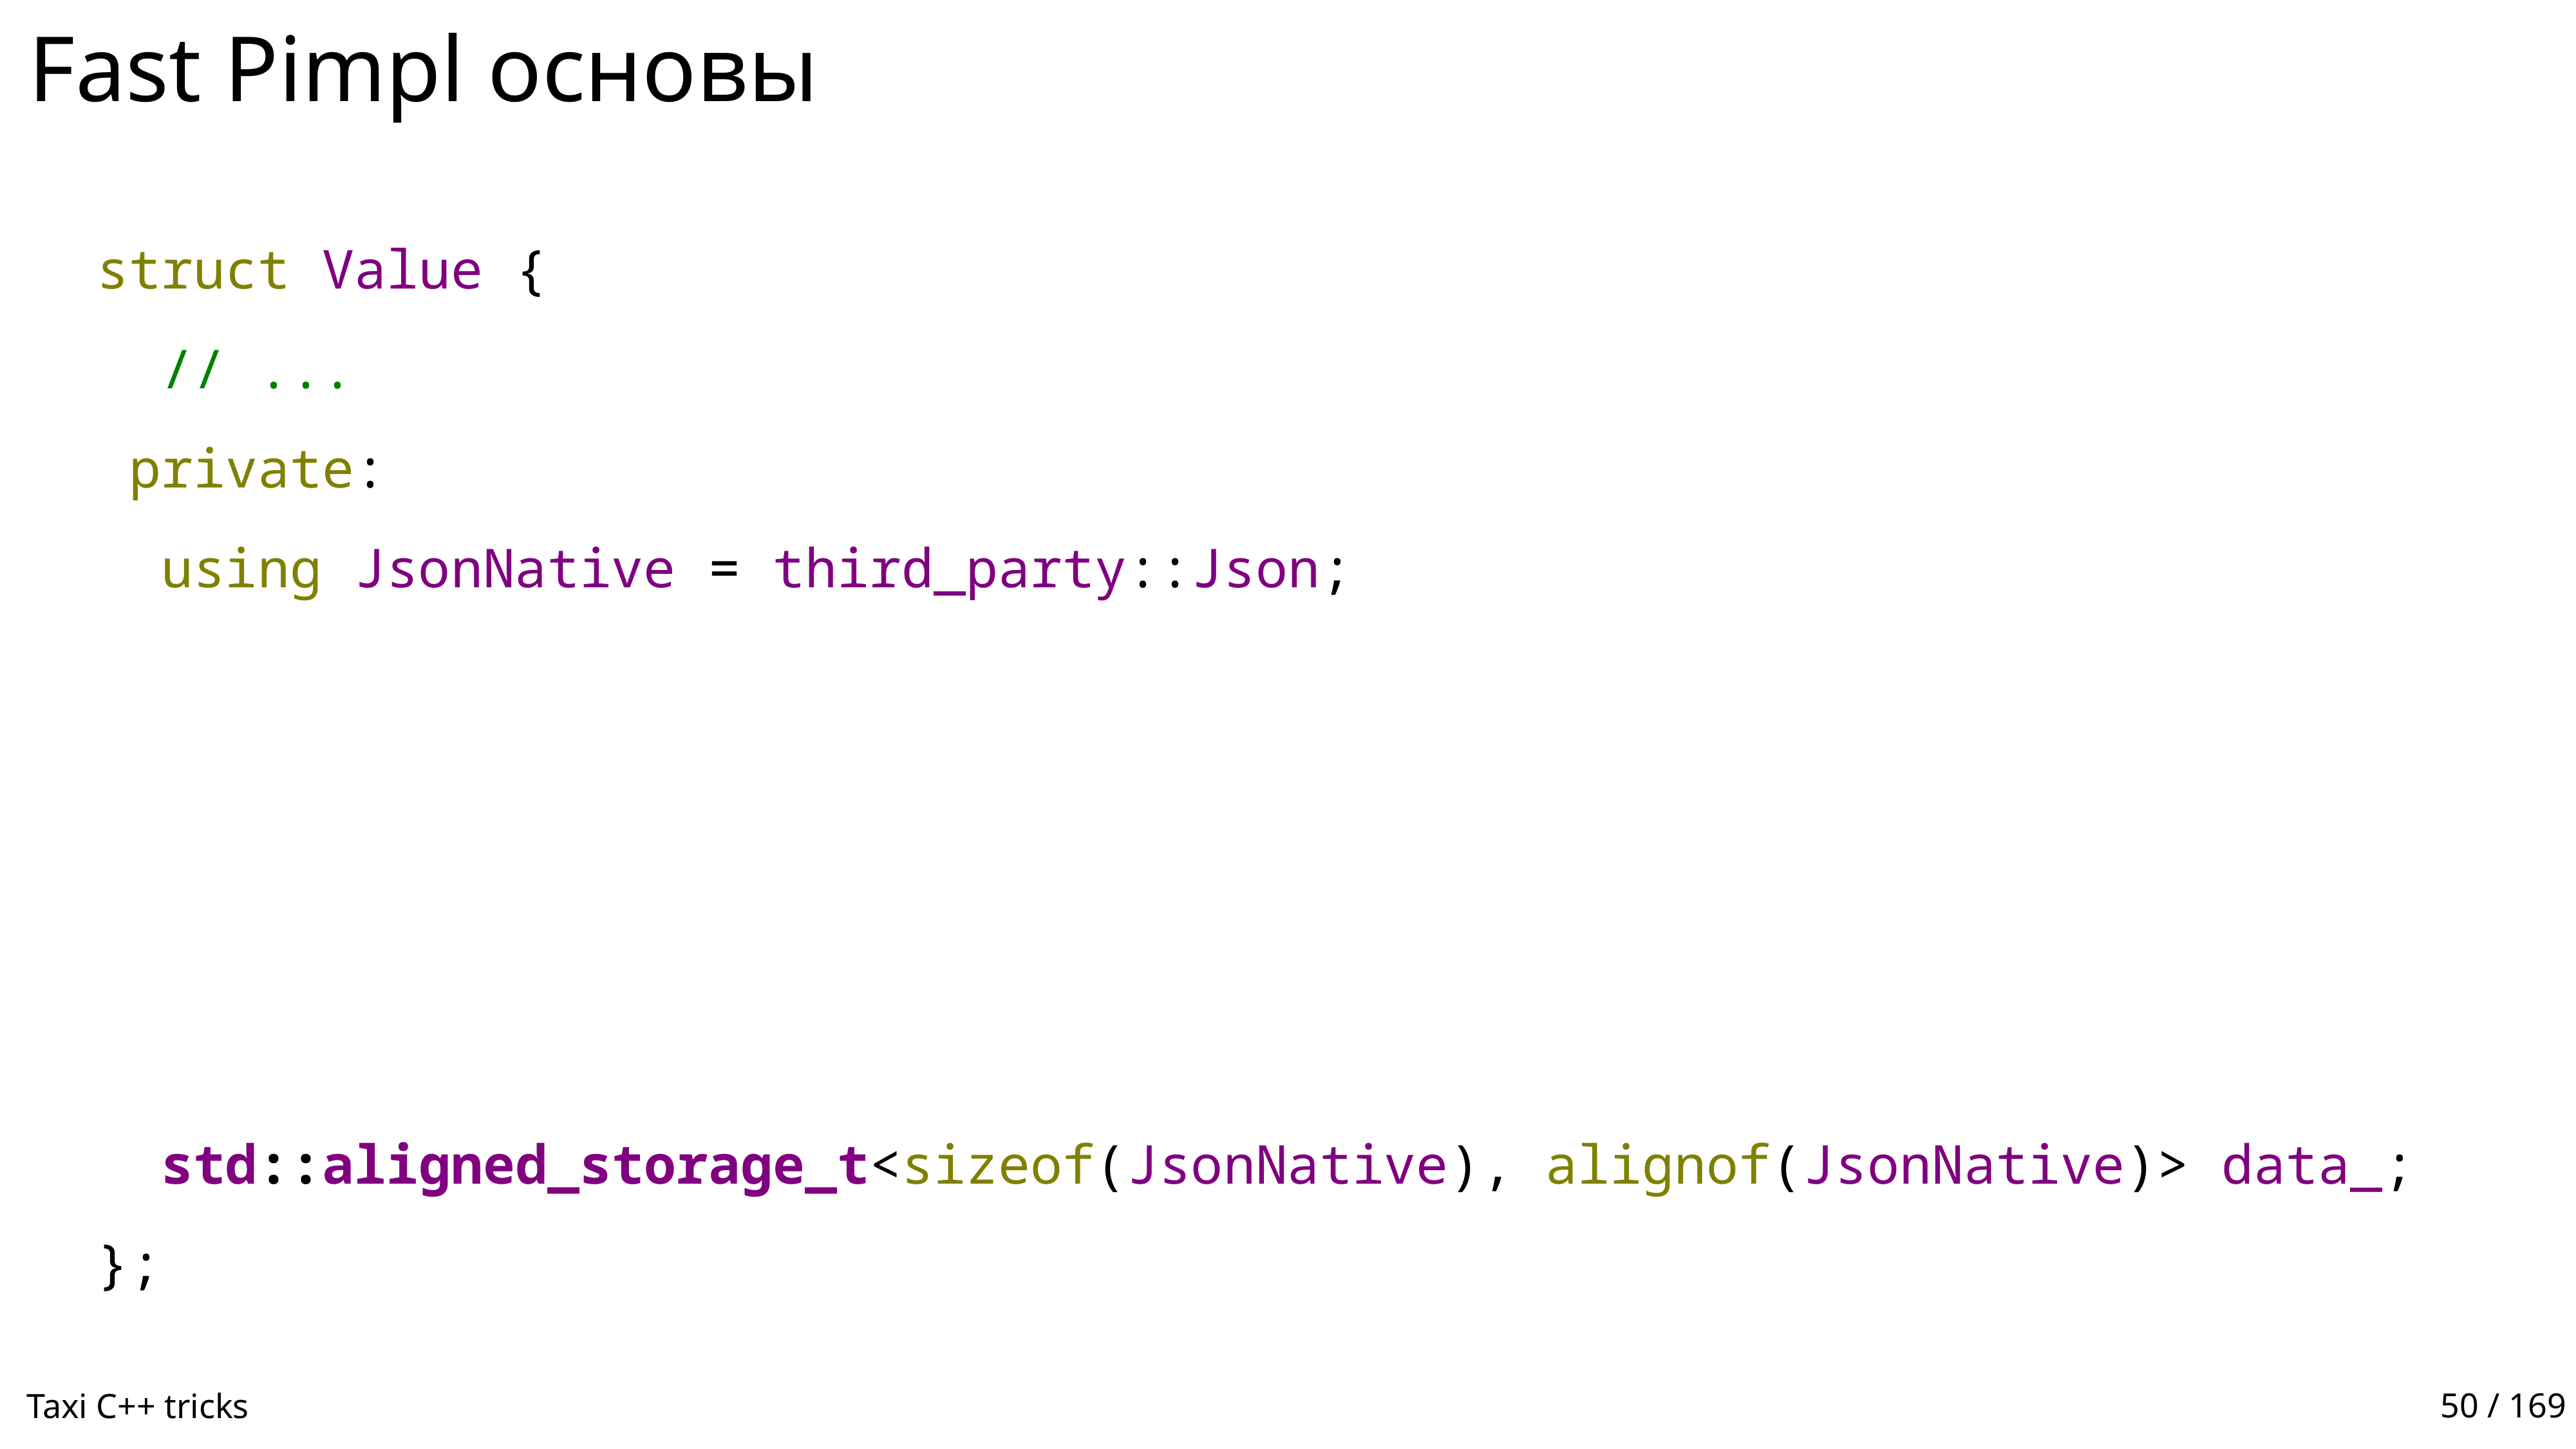

# Fast Pimpl основы
struct Value {
 // ...
 private:
 using JsonNative = third_party::Json;
 std::aligned_storage_t<sizeof(JsonNative), alignof(JsonNative)> data_;
};
Taxi C++ tricks